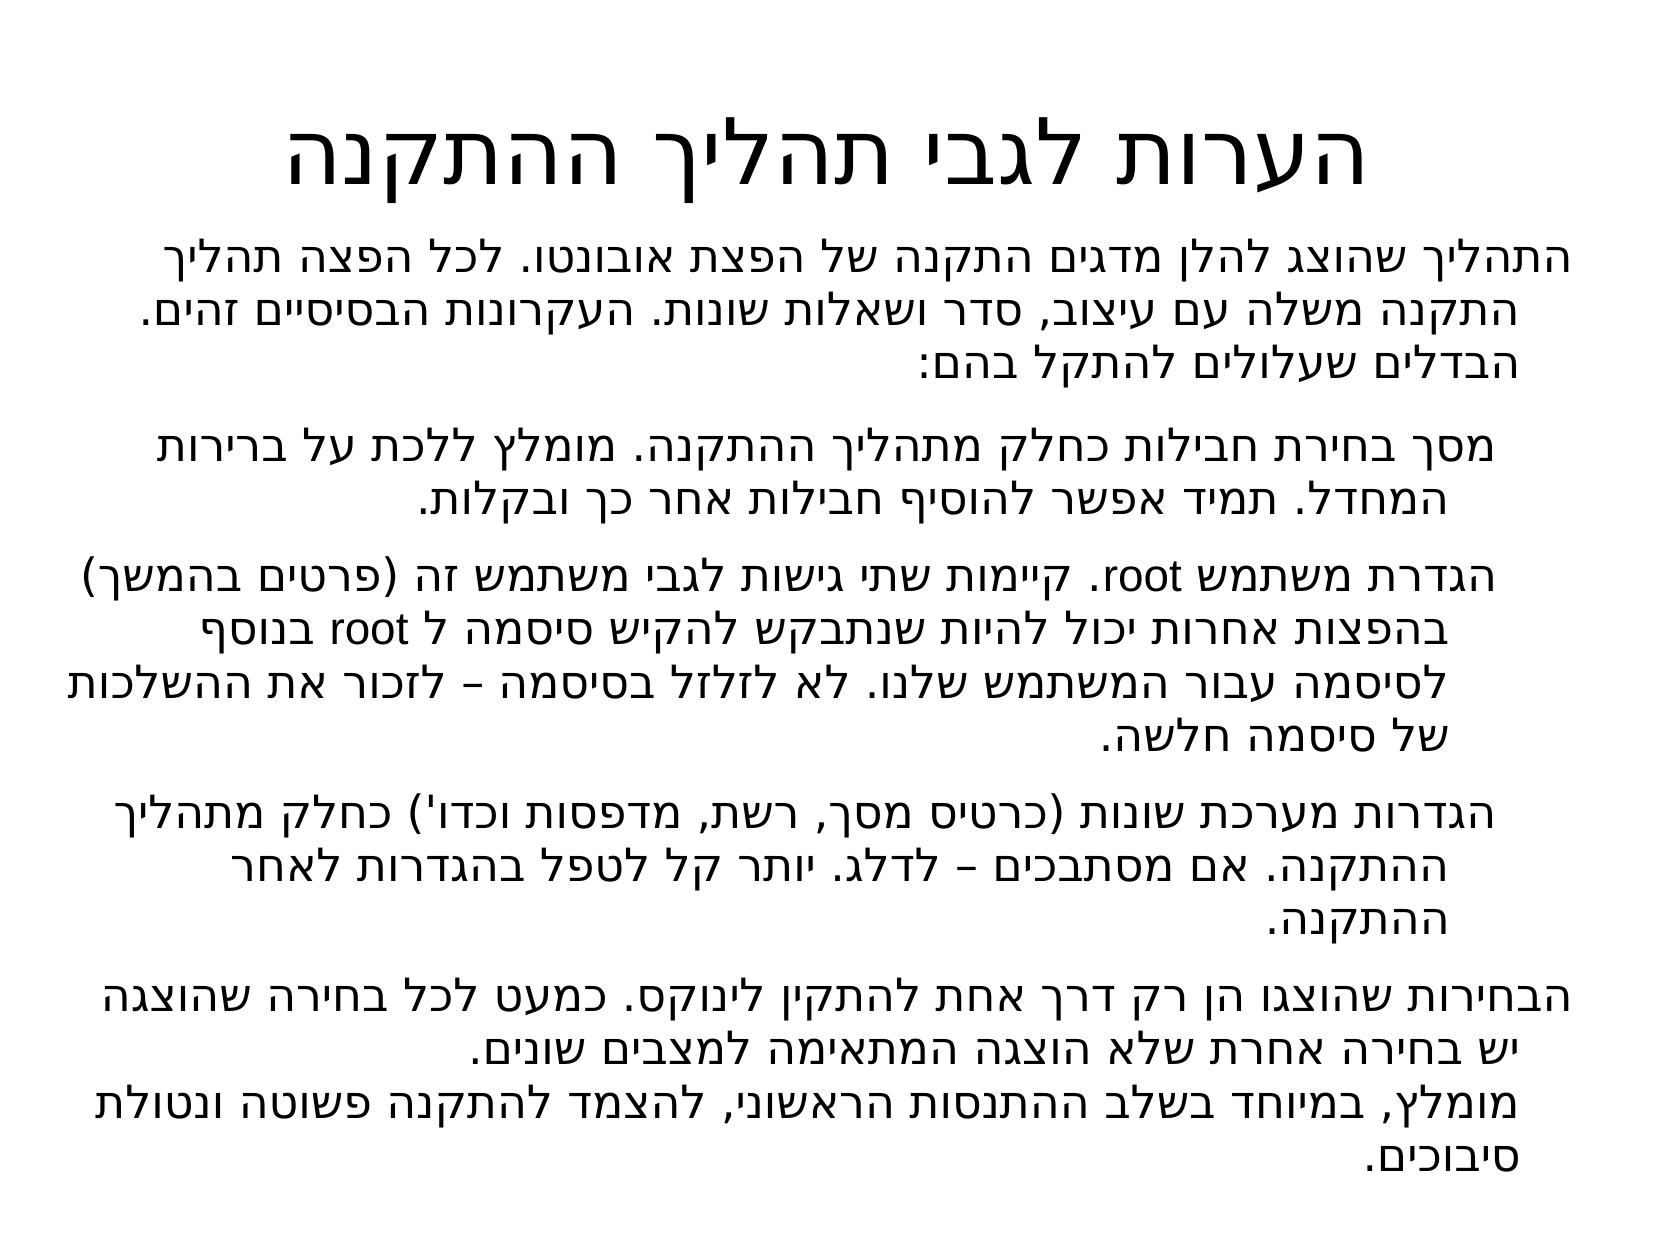

# הערות לגבי תהליך ההתקנה
התהליך שהוצג להלן מדגים התקנה של הפצת אובונטו. לכל הפצה תהליך התקנה משלה עם עיצוב, סדר ושאלות שונות. העקרונות הבסיסיים זהים. הבדלים שעלולים להתקל בהם:
מסך בחירת חבילות כחלק מתהליך ההתקנה. מומלץ ללכת על ברירות המחדל. תמיד אפשר להוסיף חבילות אחר כך ובקלות.
הגדרת משתמש root. קיימות שתי גישות לגבי משתמש זה (פרטים בהמשך) בהפצות אחרות יכול להיות שנתבקש להקיש סיסמה ל root בנוסף לסיסמה עבור המשתמש שלנו. לא לזלזל בסיסמה – לזכור את ההשלכות של סיסמה חלשה.
הגדרות מערכת שונות (כרטיס מסך, רשת, מדפסות וכדו') כחלק מתהליך ההתקנה. אם מסתבכים – לדלג. יותר קל לטפל בהגדרות לאחר ההתקנה.
הבחירות שהוצגו הן רק דרך אחת להתקין לינוקס. כמעט לכל בחירה שהוצגה יש בחירה אחרת שלא הוצגה המתאימה למצבים שונים.
מומלץ, במיוחד בשלב ההתנסות הראשוני, להצמד להתקנה פשוטה ונטולת סיבוכים.